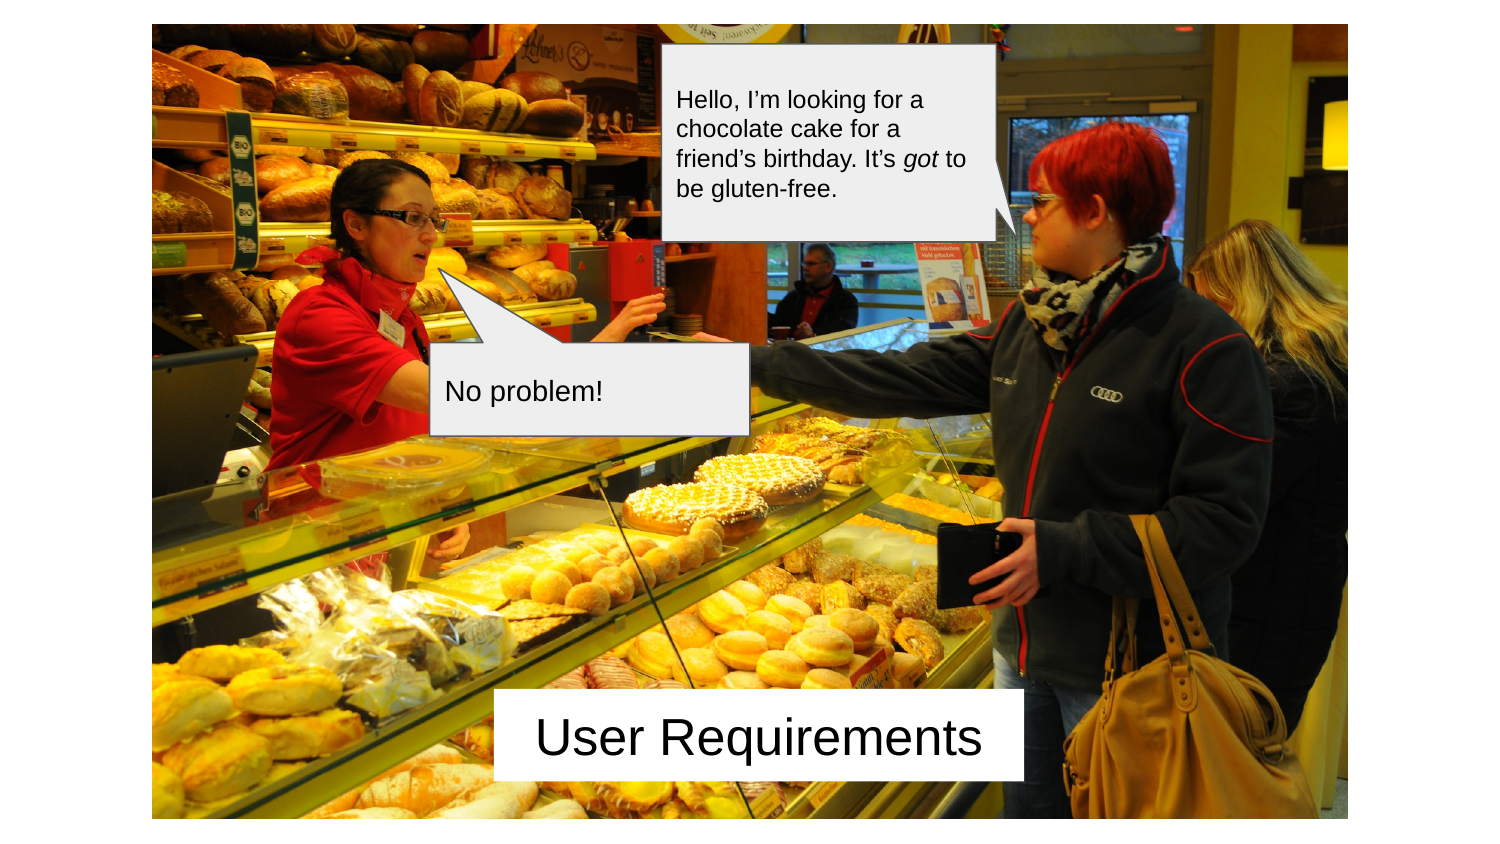

Hello, I’m looking for a chocolate cake for a friend’s birthday. It’s got to be gluten-free.
No problem!
User Requirements